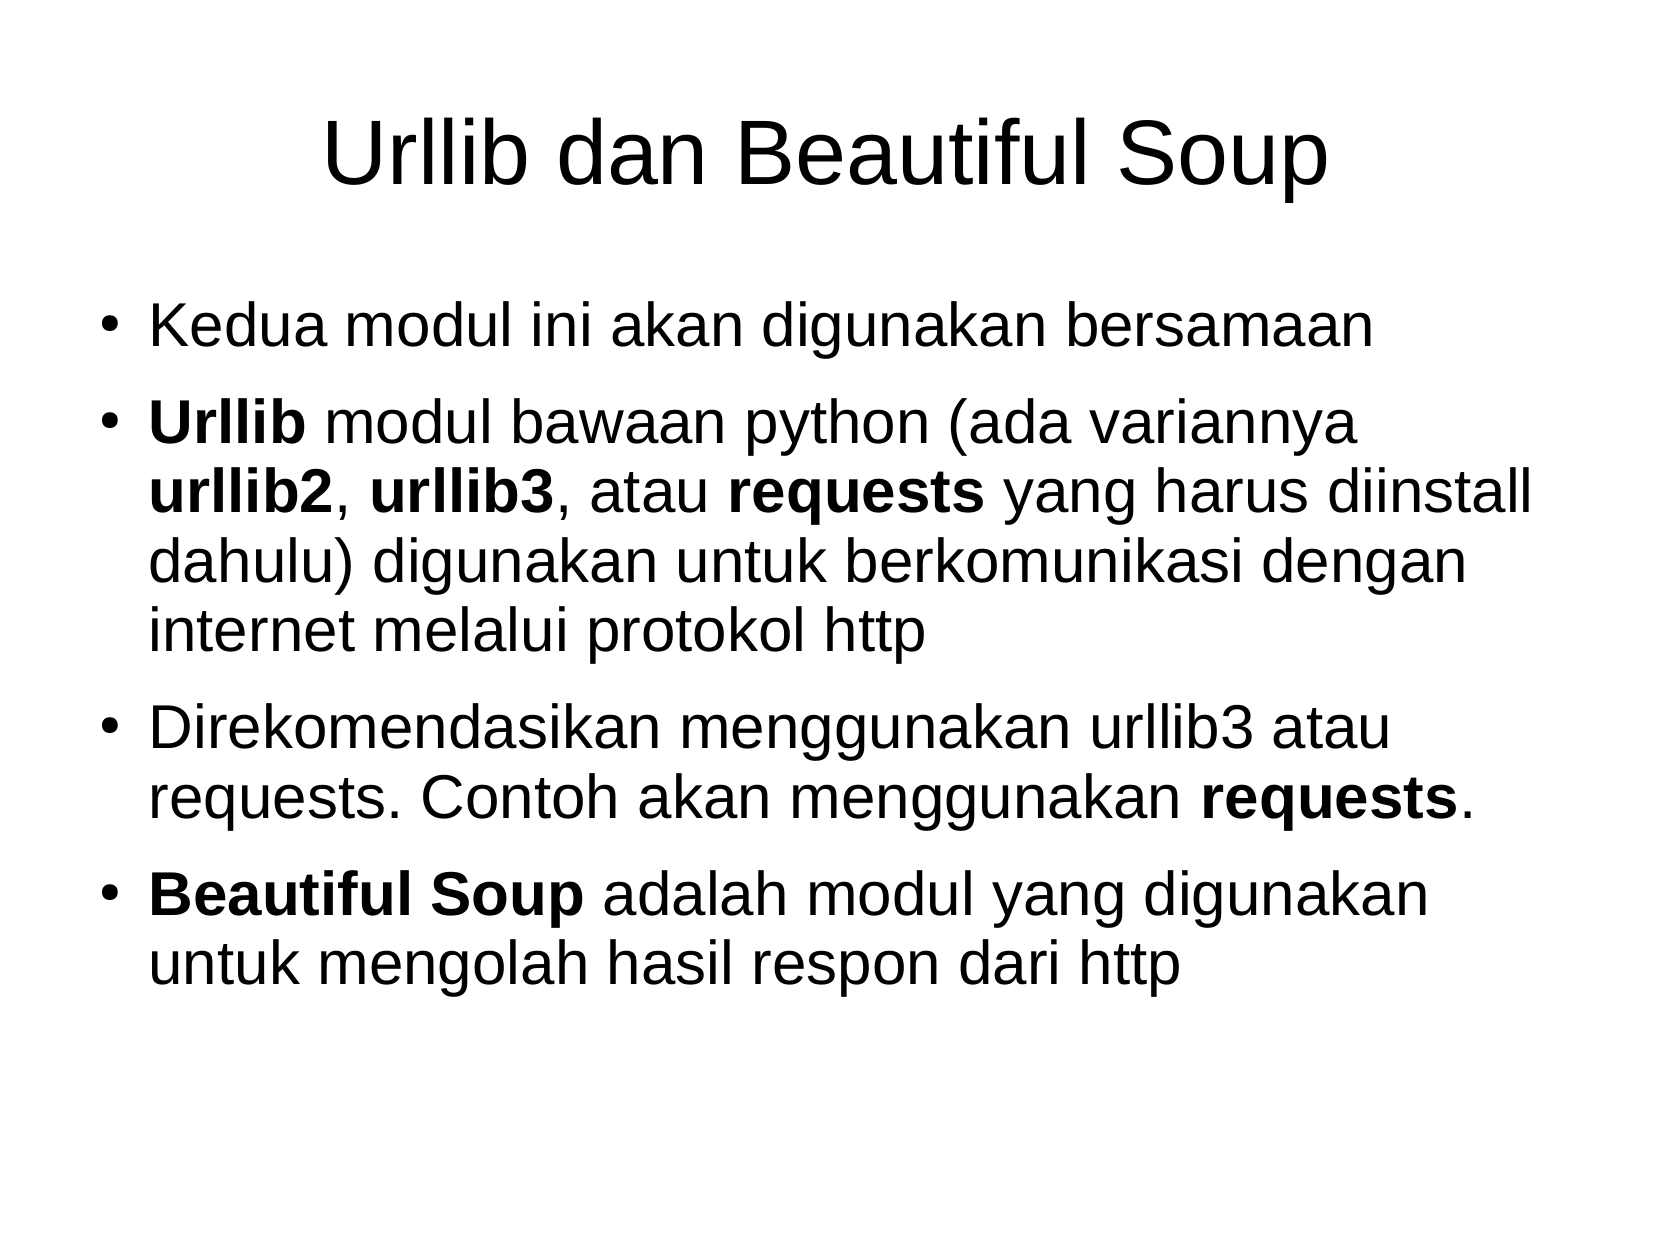

# Urllib dan Beautiful Soup
Kedua modul ini akan digunakan bersamaan
Urllib modul bawaan python (ada variannya urllib2, urllib3, atau requests yang harus diinstall dahulu) digunakan untuk berkomunikasi dengan internet melalui protokol http
Direkomendasikan menggunakan urllib3 atau requests. Contoh akan menggunakan requests.
Beautiful Soup adalah modul yang digunakan untuk mengolah hasil respon dari http